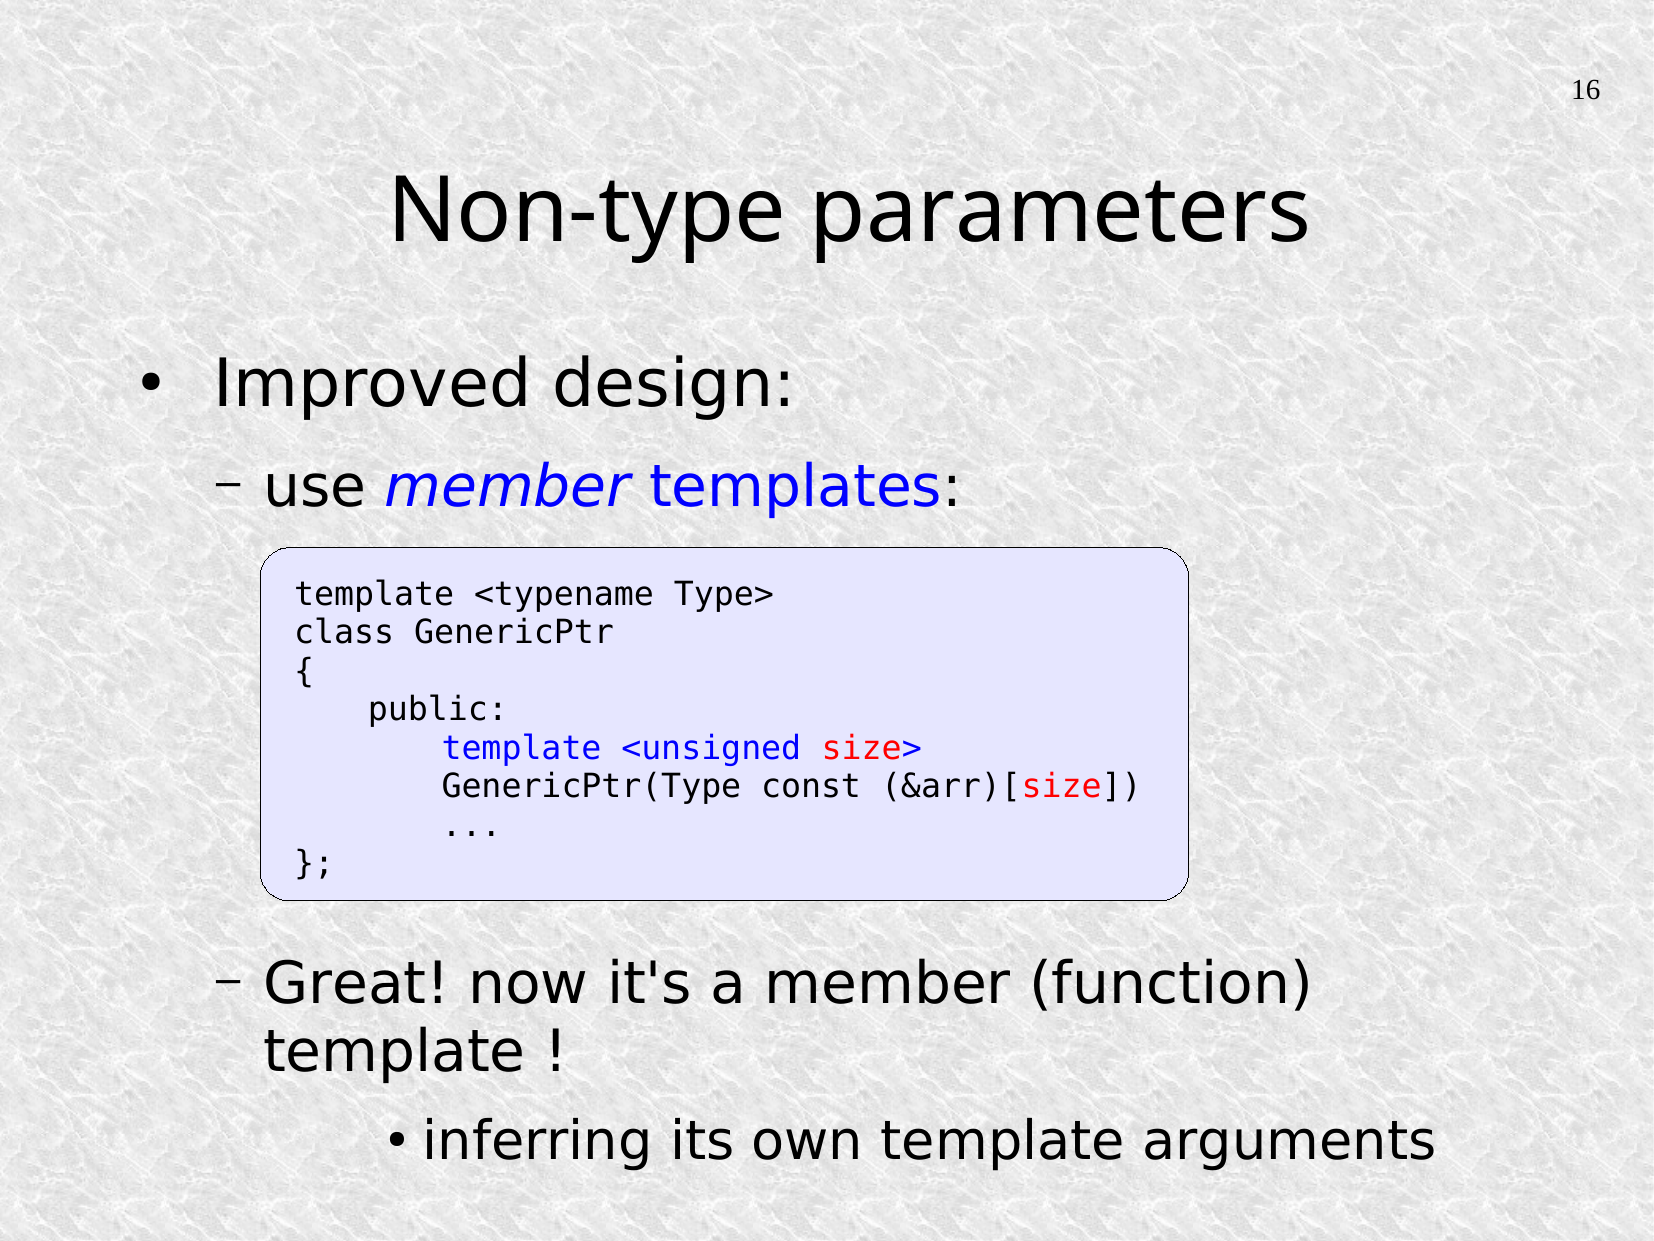

16
# Non-type parameters
 Improved design:
use member templates:
Great! now it's a member (function) template !
inferring its own template arguments
template <typename Type>
class GenericPtr
{
	public:
		template <unsigned size>
		GenericPtr(Type const (&arr)[size])
		...
};